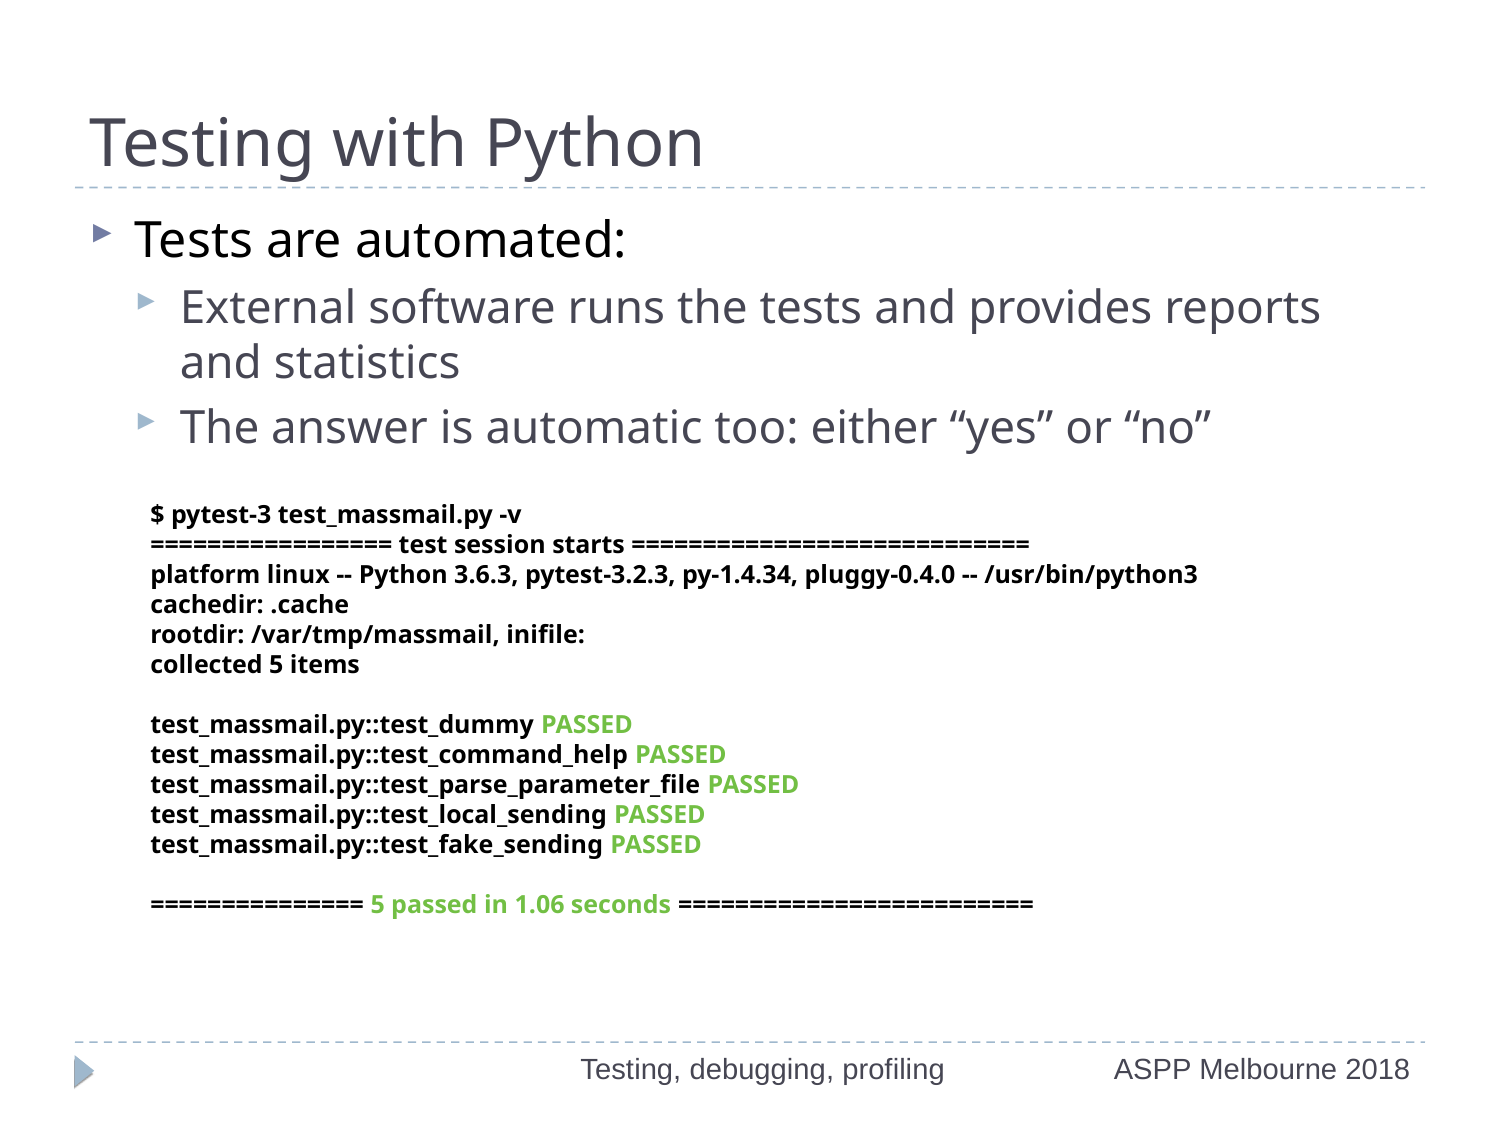

# Testing with Python
Tests are automated:
External software runs the tests and provides reports and statistics
The answer is automatic too: either “yes” or “no”
$ pytest-3 test_massmail.py -v
================= test session starts ============================
platform linux -- Python 3.6.3, pytest-3.2.3, py-1.4.34, pluggy-0.4.0 -- /usr/bin/python3
cachedir: .cache
rootdir: /var/tmp/massmail, inifile:
collected 5 items
test_massmail.py::test_dummy PASSED
test_massmail.py::test_command_help PASSED
test_massmail.py::test_parse_parameter_file PASSED
test_massmail.py::test_local_sending PASSED
test_massmail.py::test_fake_sending PASSED
=============== 5 passed in 1.06 seconds =========================
Testing, debugging, profiling
ASPP Melbourne 2018